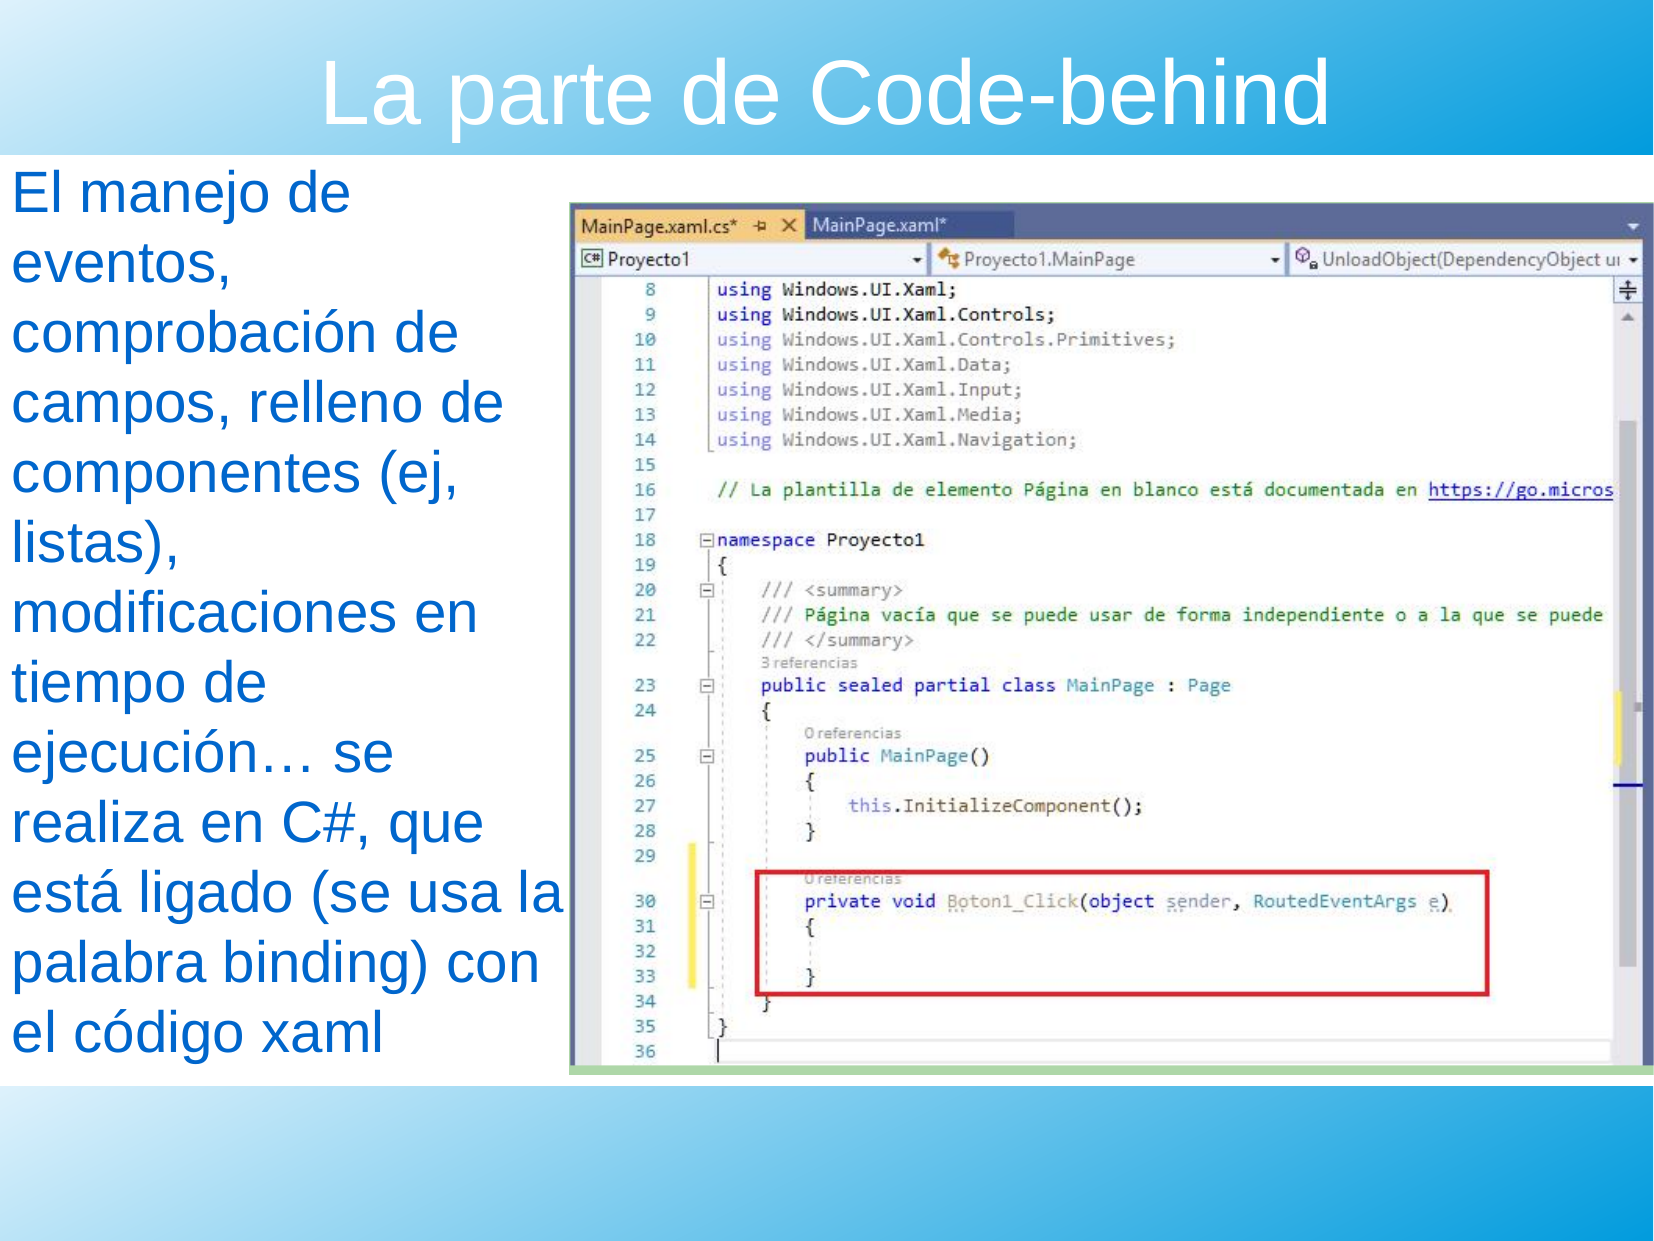

# La parte de Code-behind
El manejo de eventos, comprobación de campos, relleno de componentes (ej, listas), modificaciones en tiempo de ejecución… se realiza en C#, que está ligado (se usa la palabra binding) con el código xaml